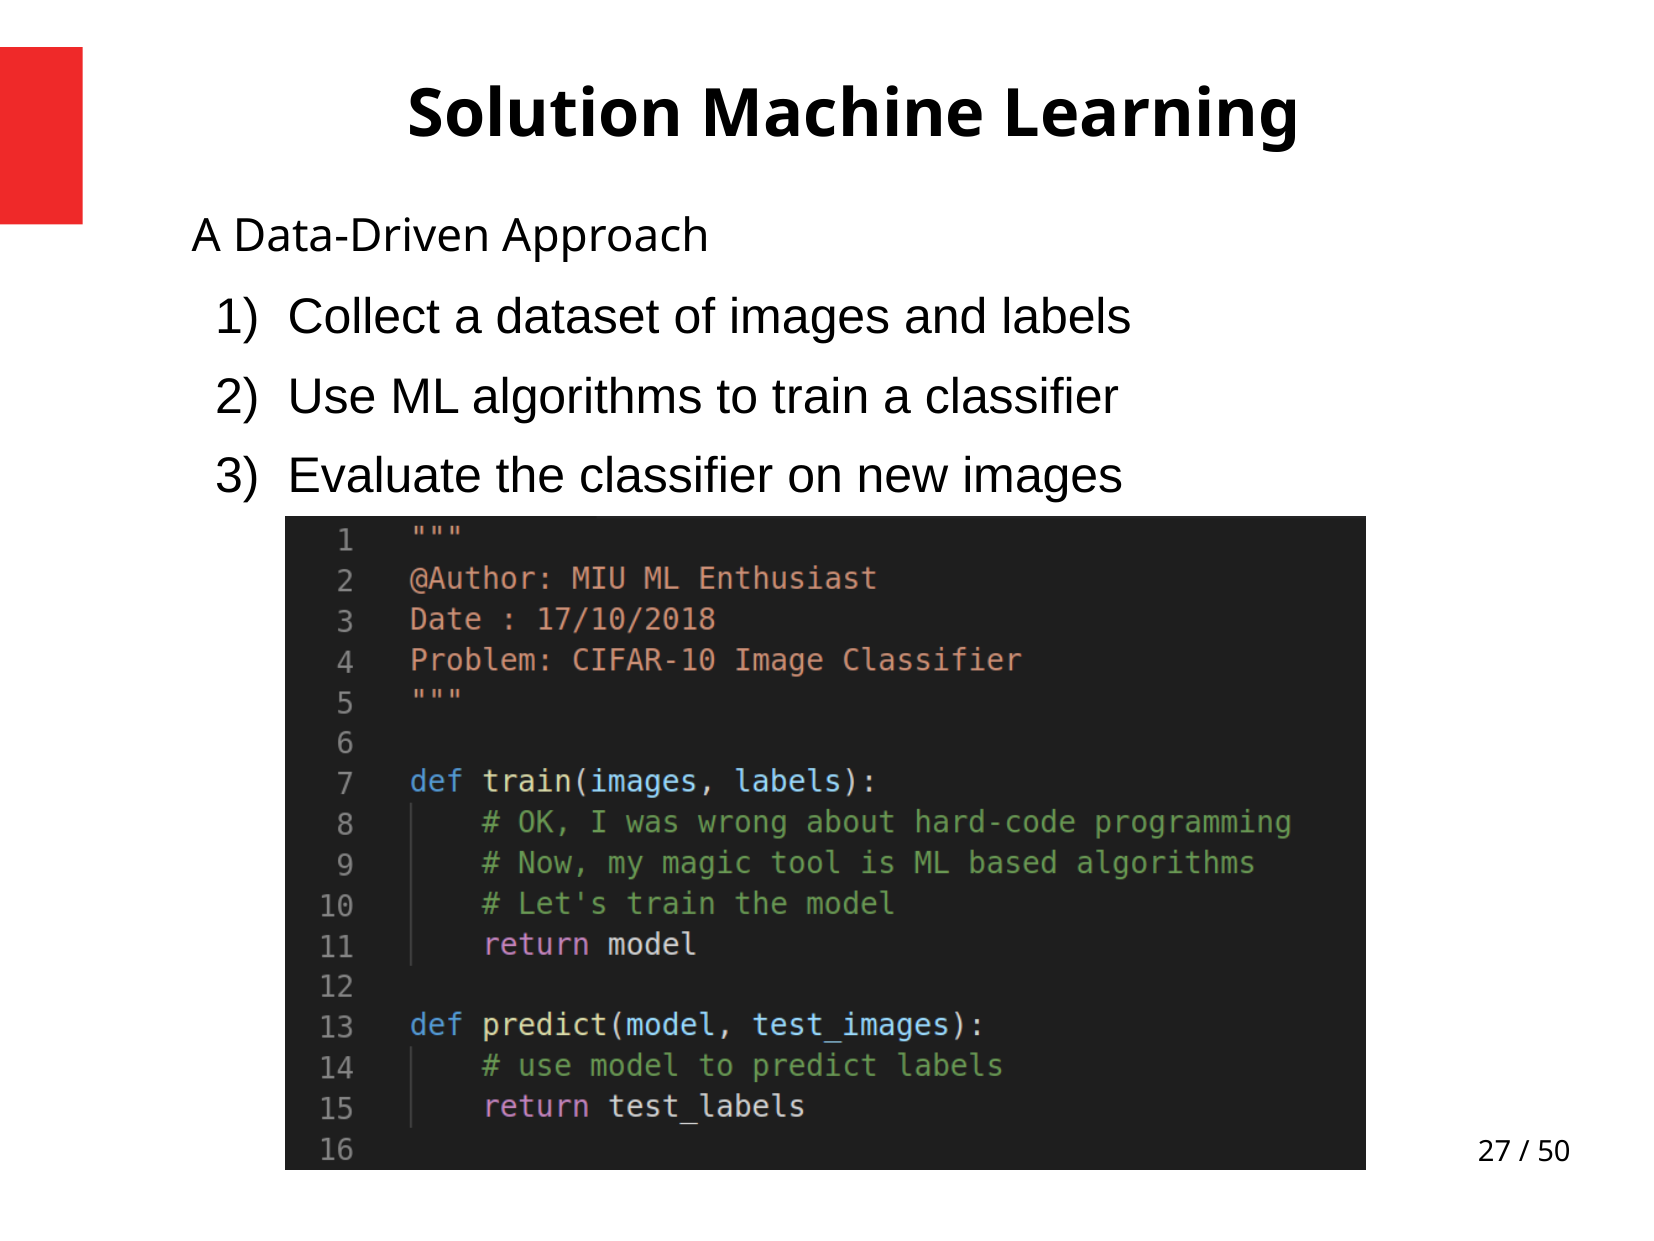

# Solution Machine Learning
 A Data-Driven Approach
 Collect a dataset of images and labels
 Use ML algorithms to train a classifier
 Evaluate the classifier on new images
27